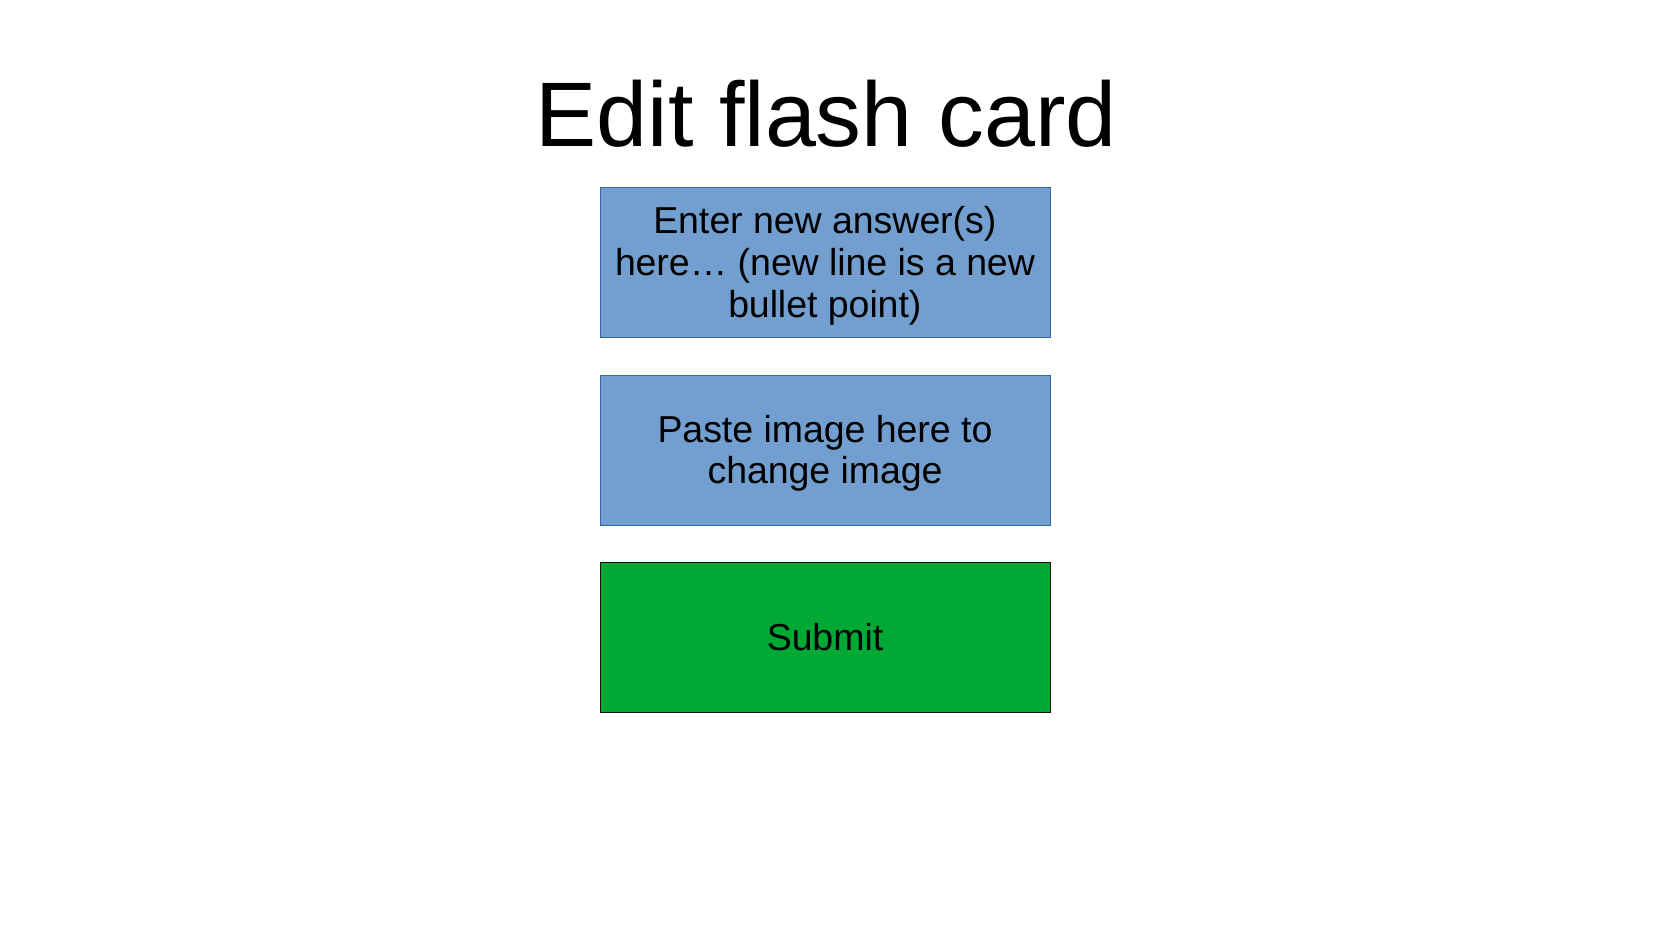

# Edit flash card
Enter new answer(s) here… (new line is a new bullet point)
Paste image here to change image
Submit